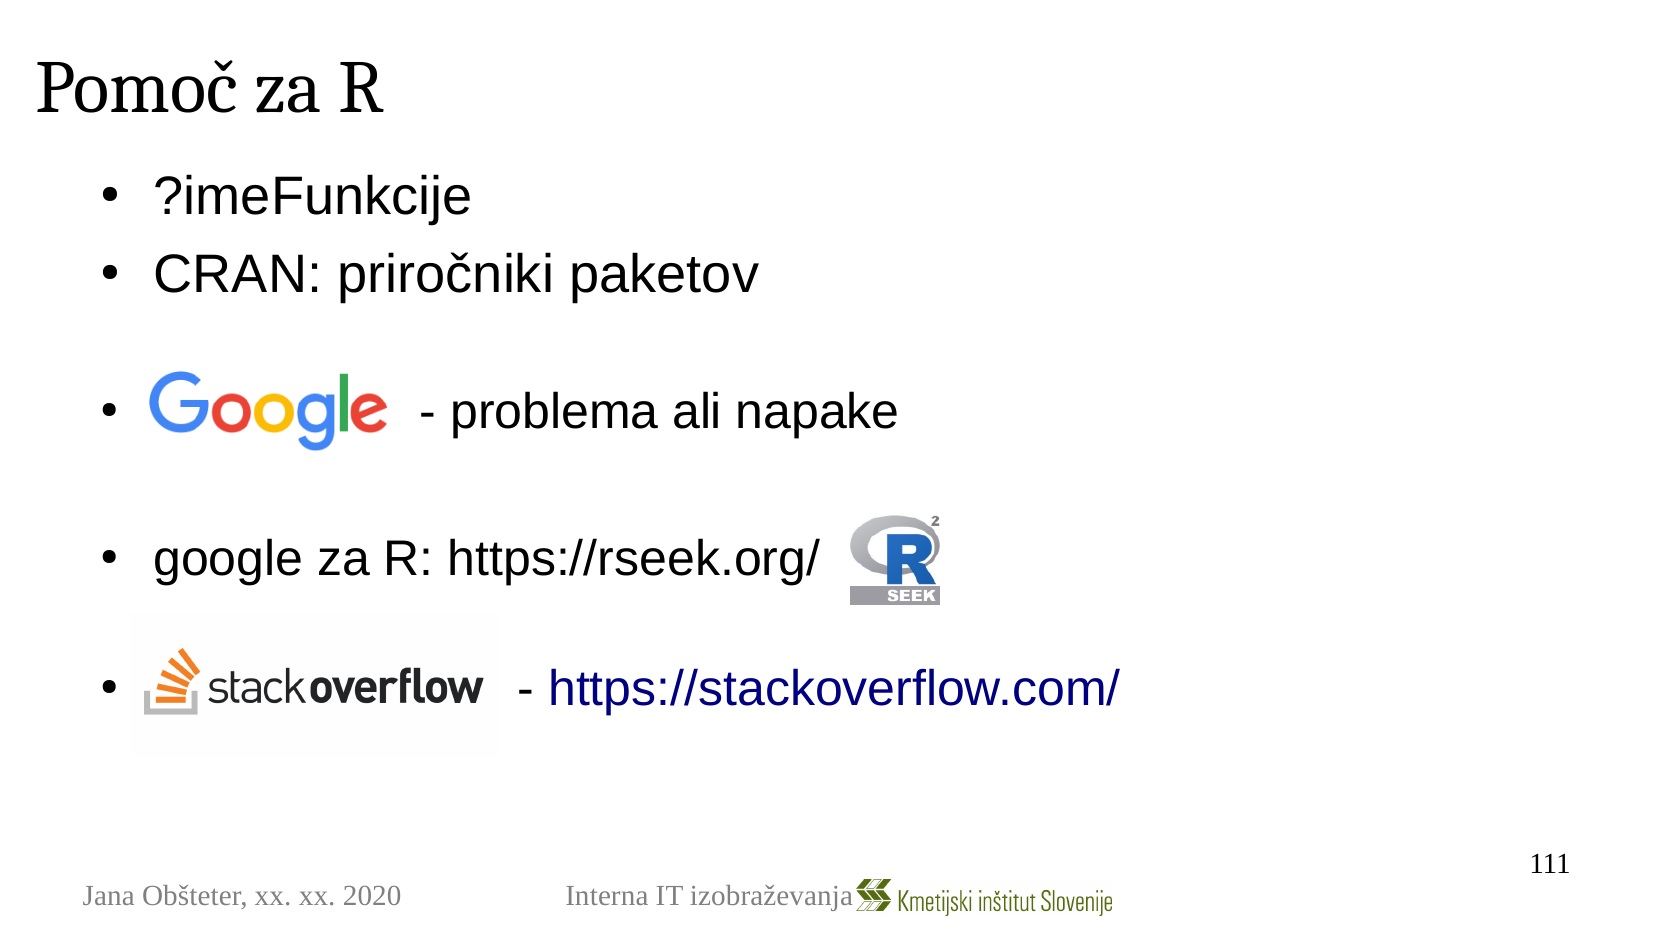

# Pomoč za R
?imeFunkcije
CRAN: priročniki paketov
 - problema ali napake
google za R: https://rseek.org/
 - https://stackoverflow.com/
111